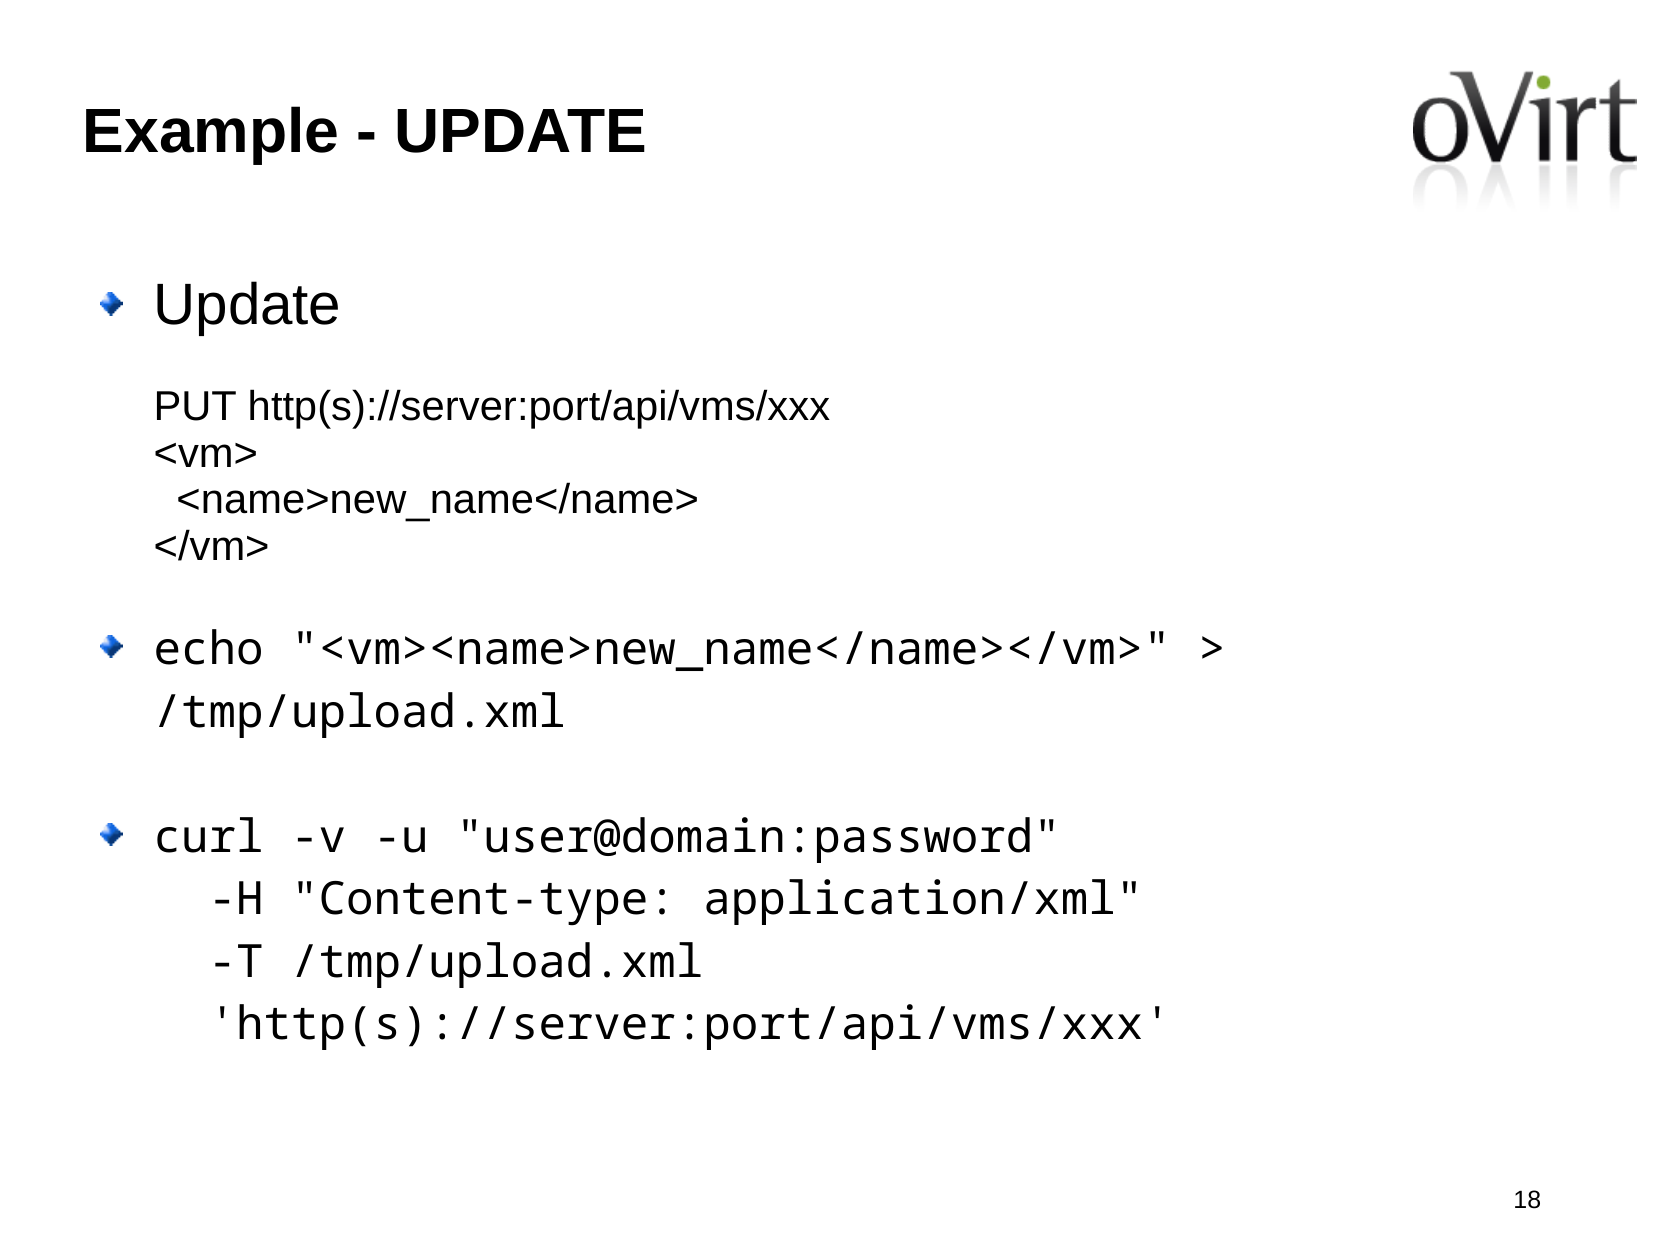

# Example - UPDATE
Update
PUT http(s)://server:port/api/vms/xxx
<vm>
 <name>new_name</name>
</vm>
echo "<vm><name>new_name</name></vm>" > /tmp/upload.xml
curl -v -u "user@domain:password"
 -H "Content-type: application/xml"
 -T /tmp/upload.xml
 'http(s)://server:port/api/vms/xxx'